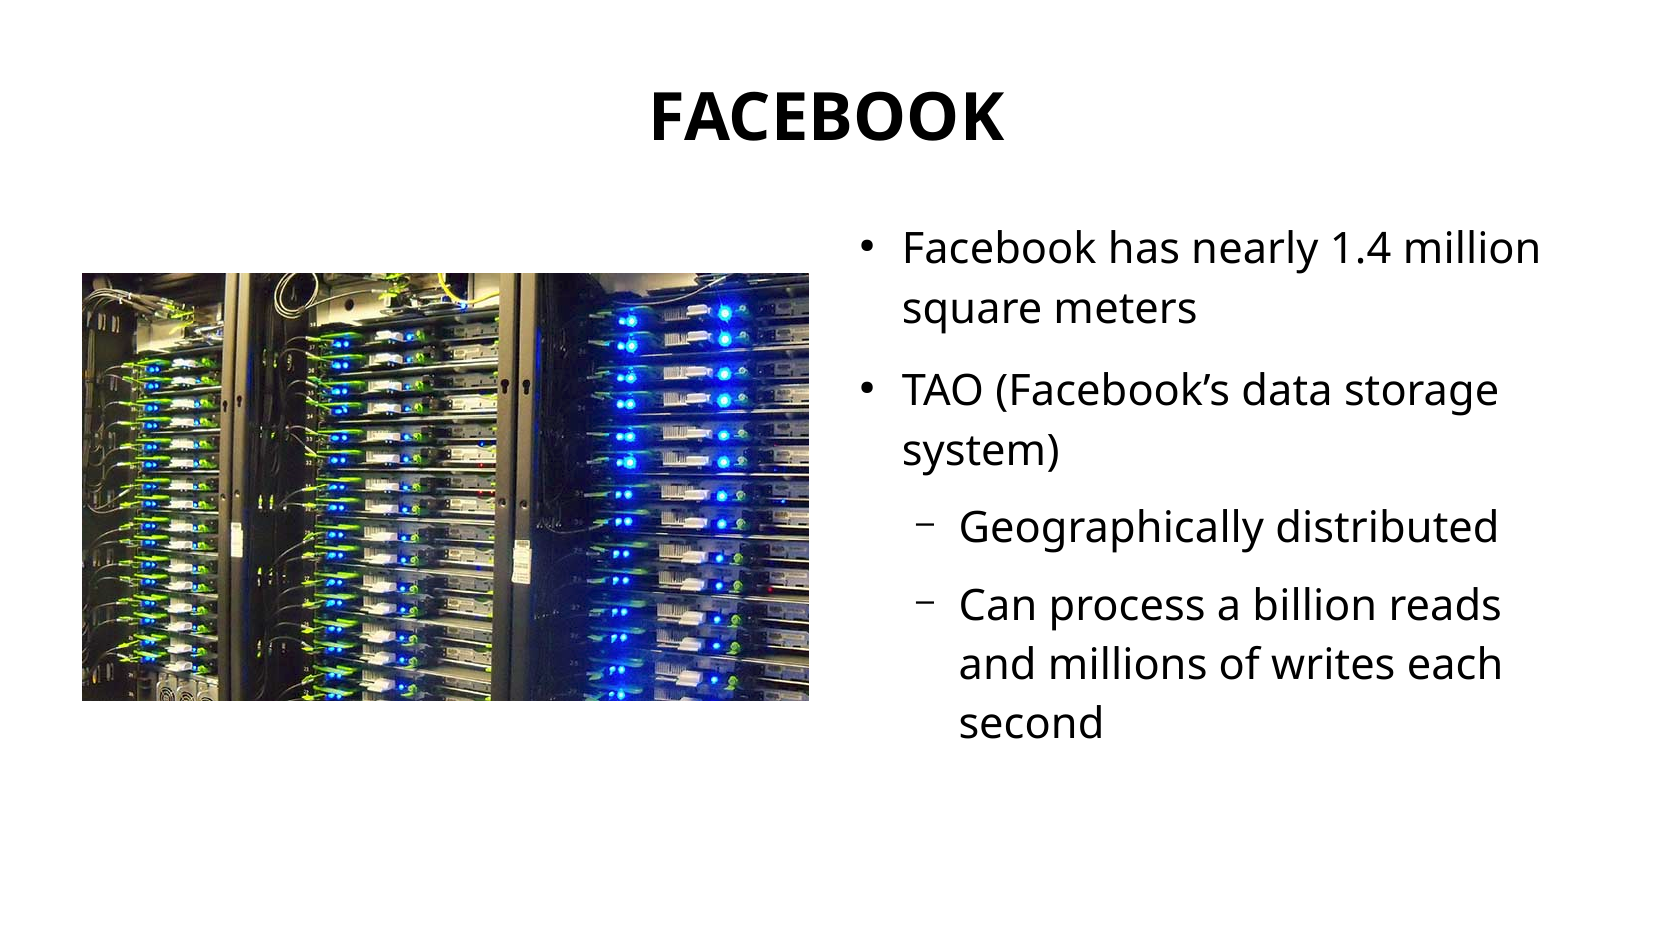

# FACEBOOK
Facebook has nearly 1.4 million square meters
TAO (Facebook’s data storage system)
Geographically distributed
Can process a billion reads and millions of writes each second